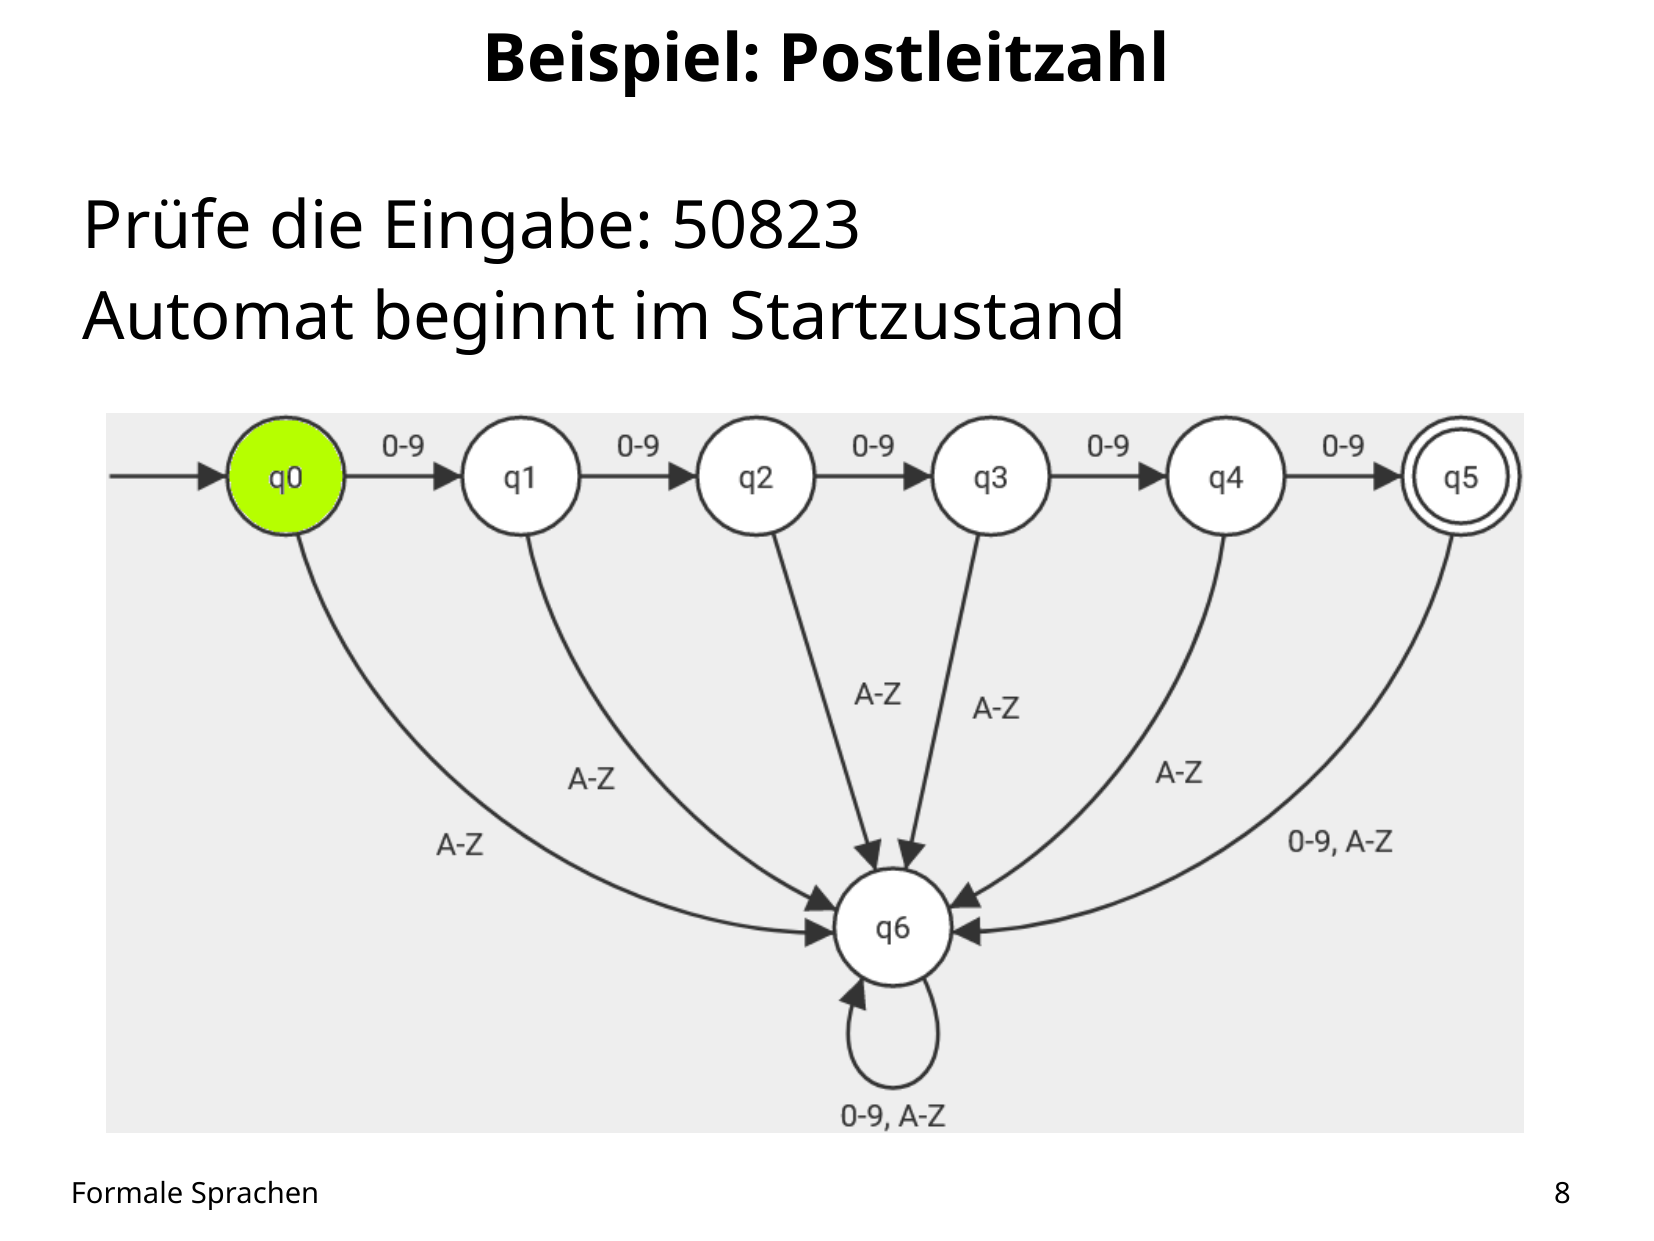

# Beispiel: Postleitzahl
Prüfe die Eingabe: 50823
Automat beginnt im Startzustand
Formale Sprachen
8